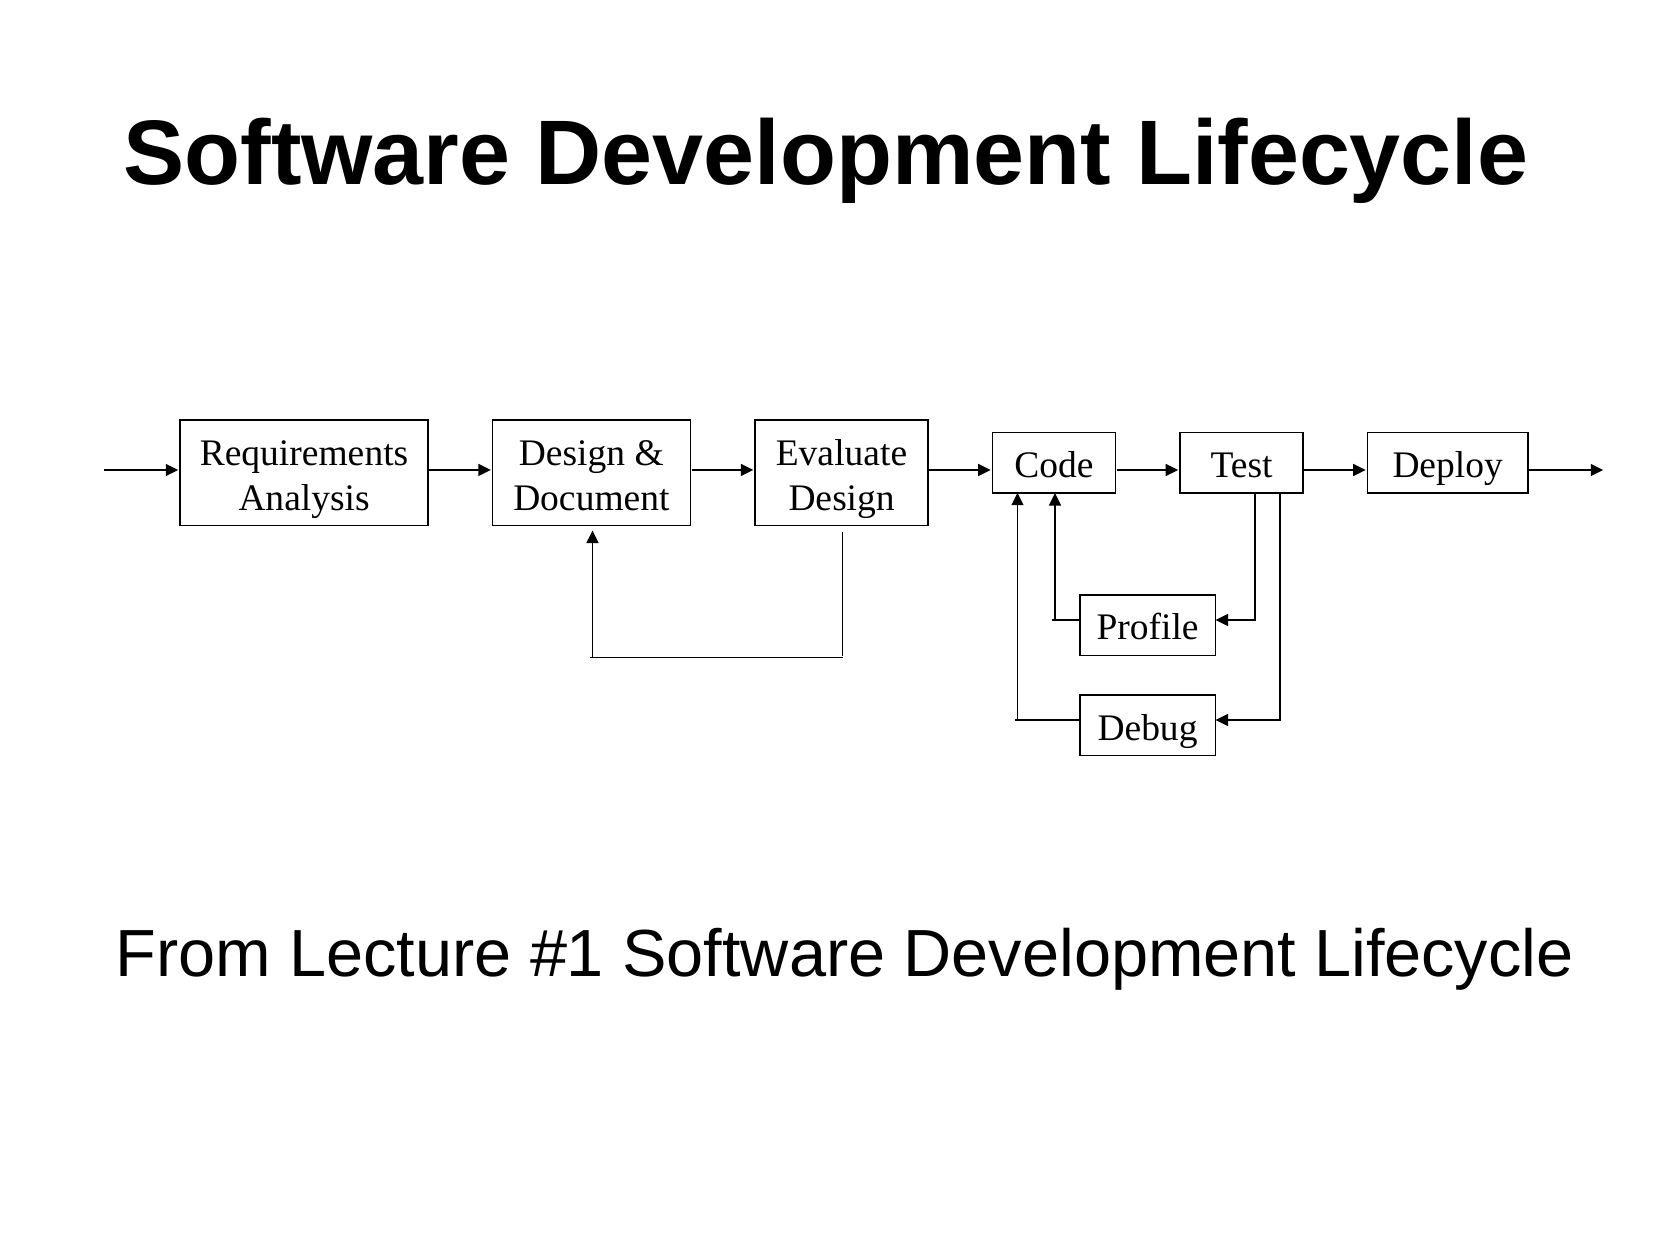

# Software Development Lifecycle
Requirements Analysis
Design & Document
Evaluate Design
Code
Test
Deploy
Profile
Debug
From Lecture #1 Software Development Lifecycle